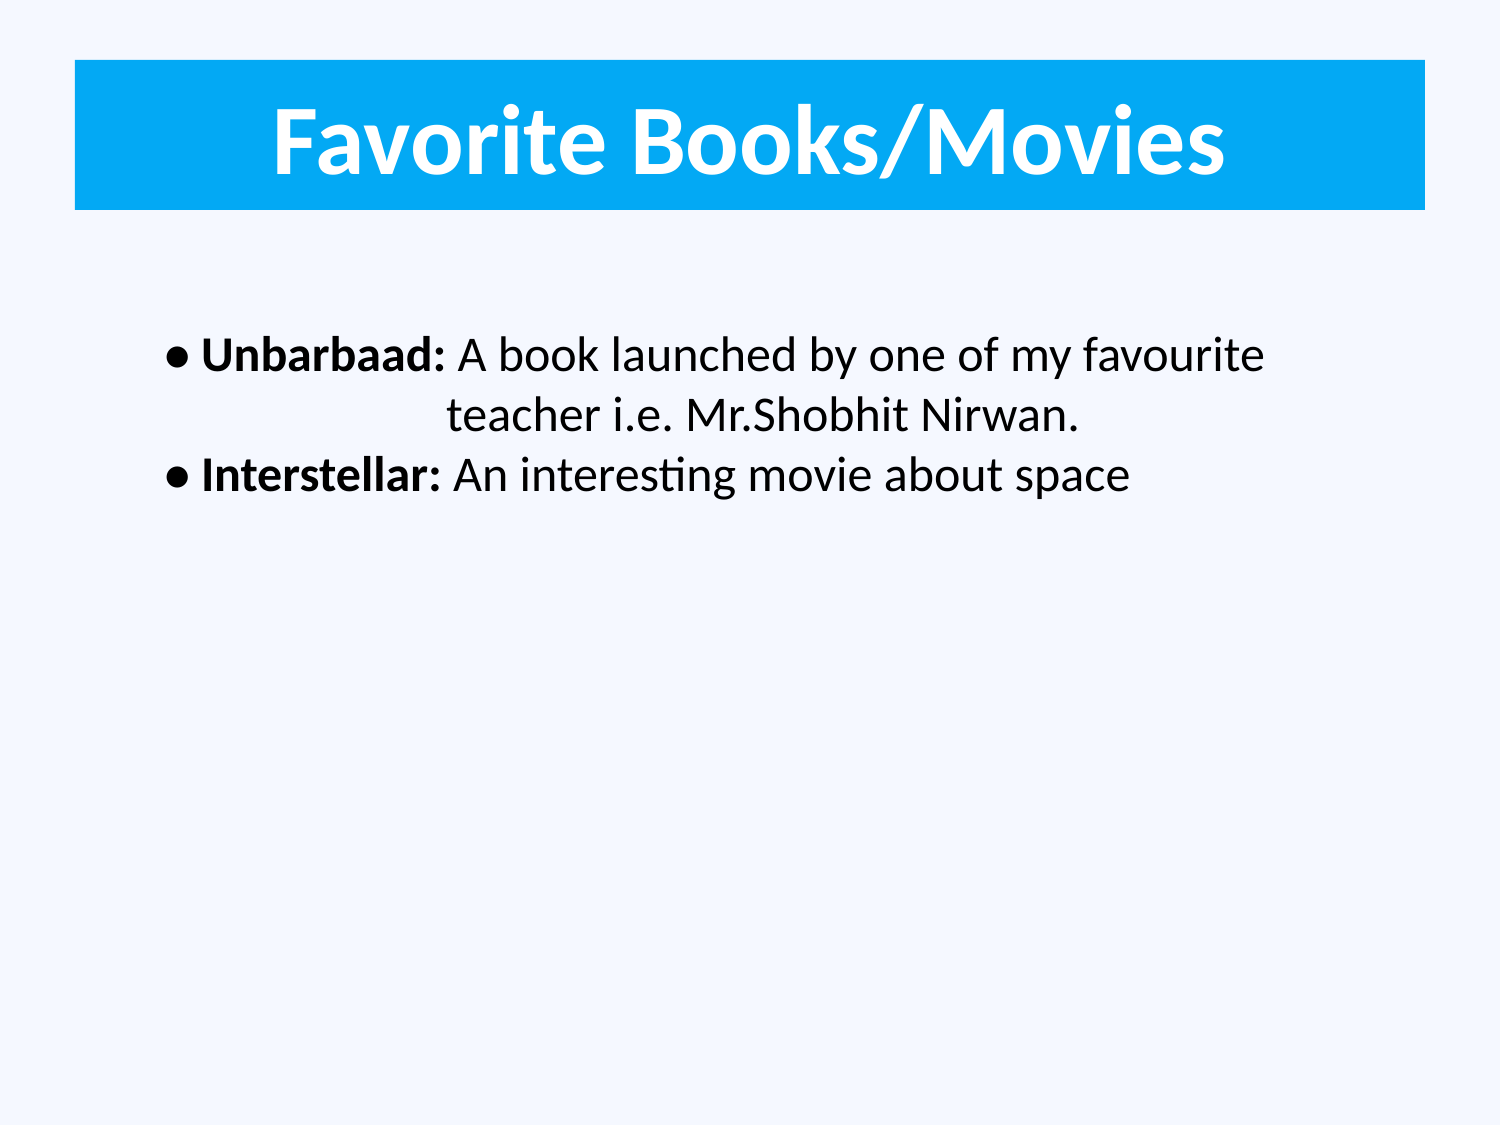

Favorite Books/Movies
• Unbarbaad: A book launched by one of my favourite teacher i.e. Mr.Shobhit Nirwan.
• Interstellar: An interesting movie about space